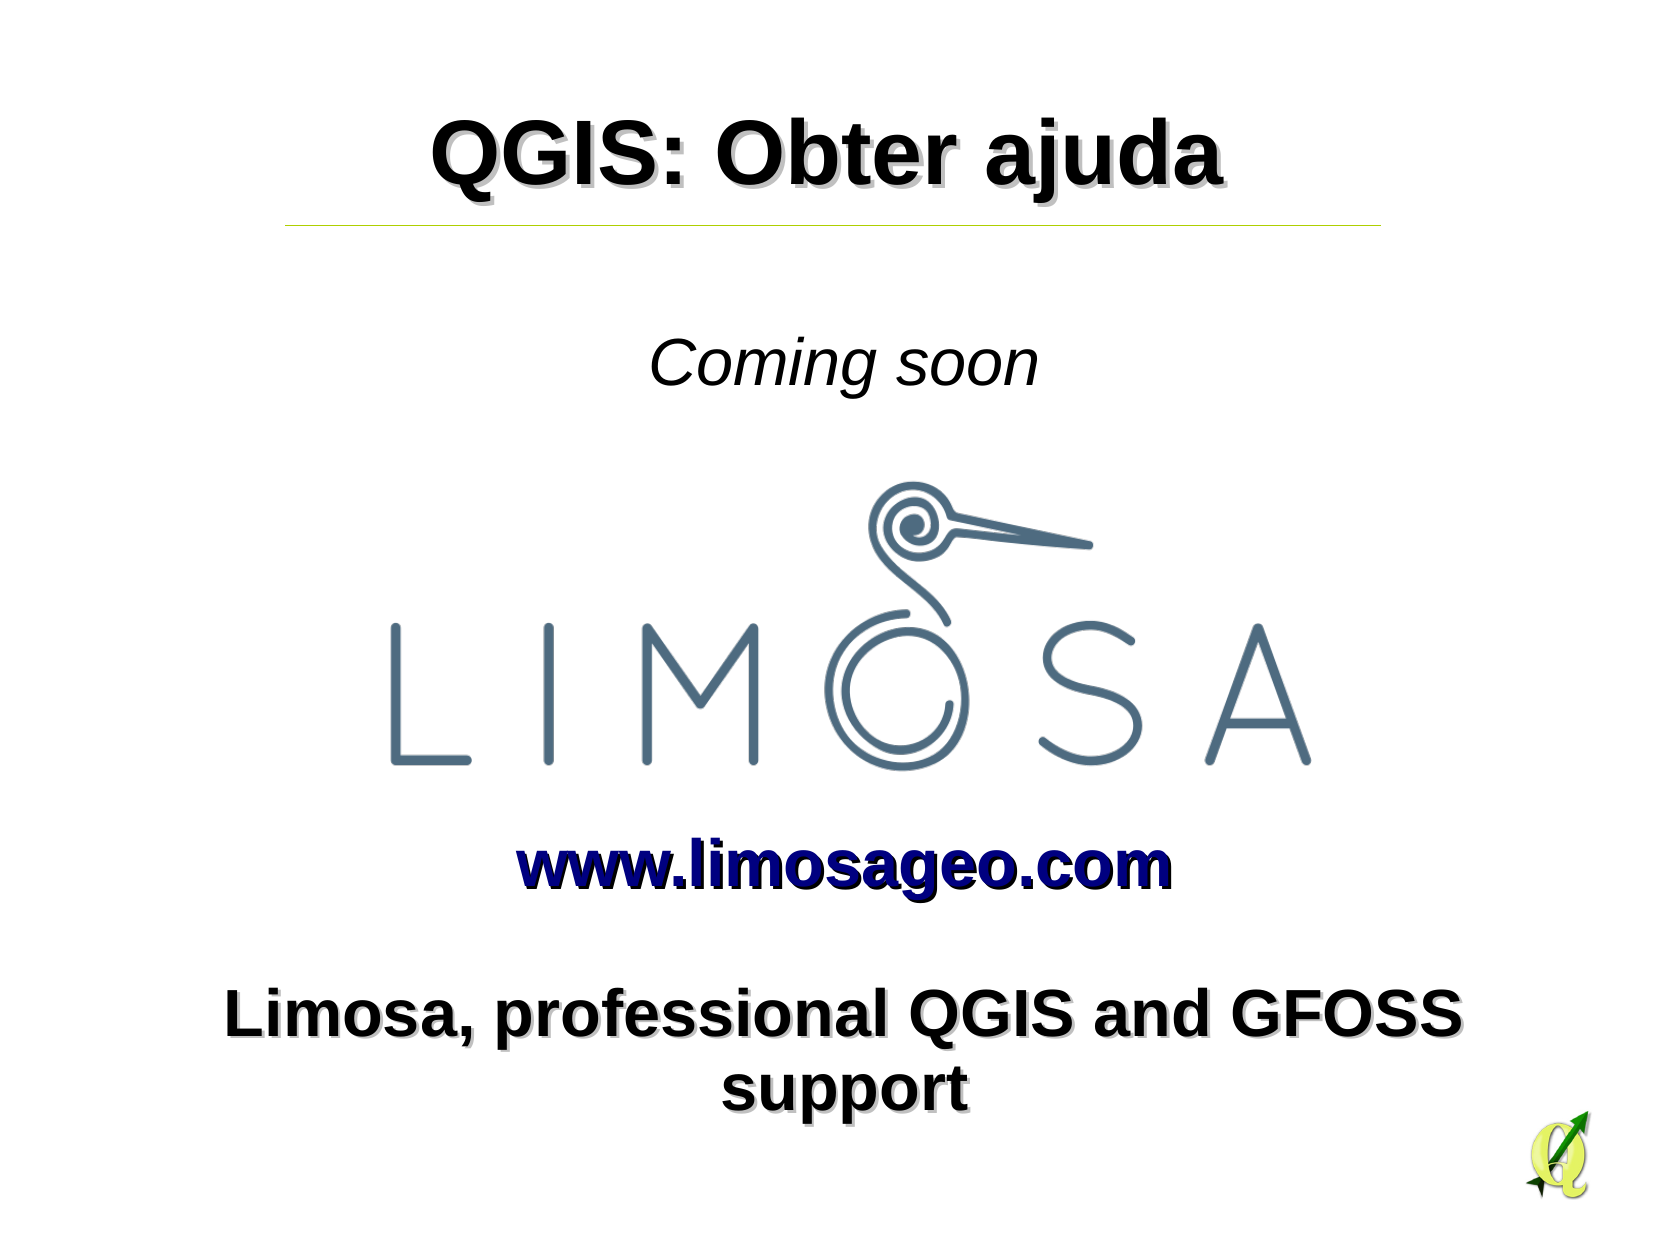

# QGIS: Obter ajuda
Coming soon
www.limosageo.com
Limosa, professional QGIS and GFOSS support